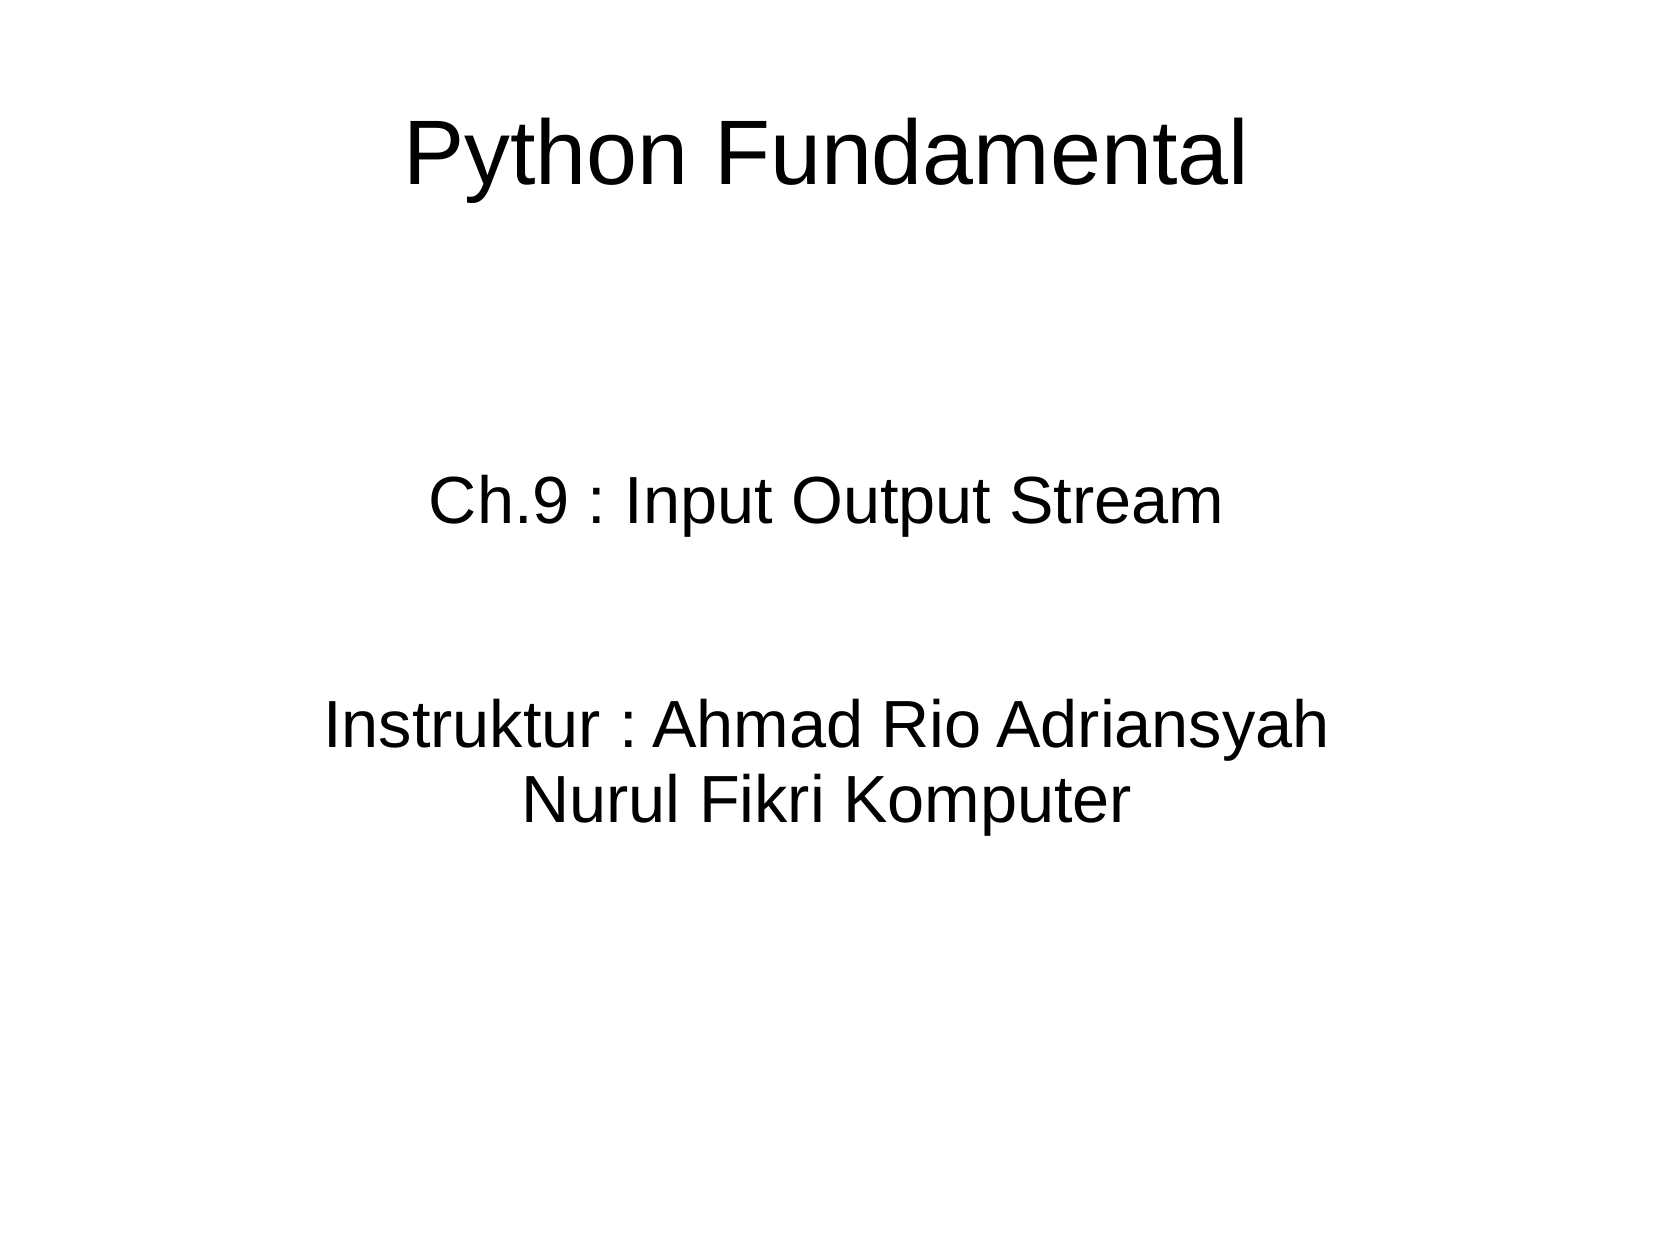

# Python Fundamental
Ch.9 : Input Output Stream
Instruktur : Ahmad Rio Adriansyah
Nurul Fikri Komputer